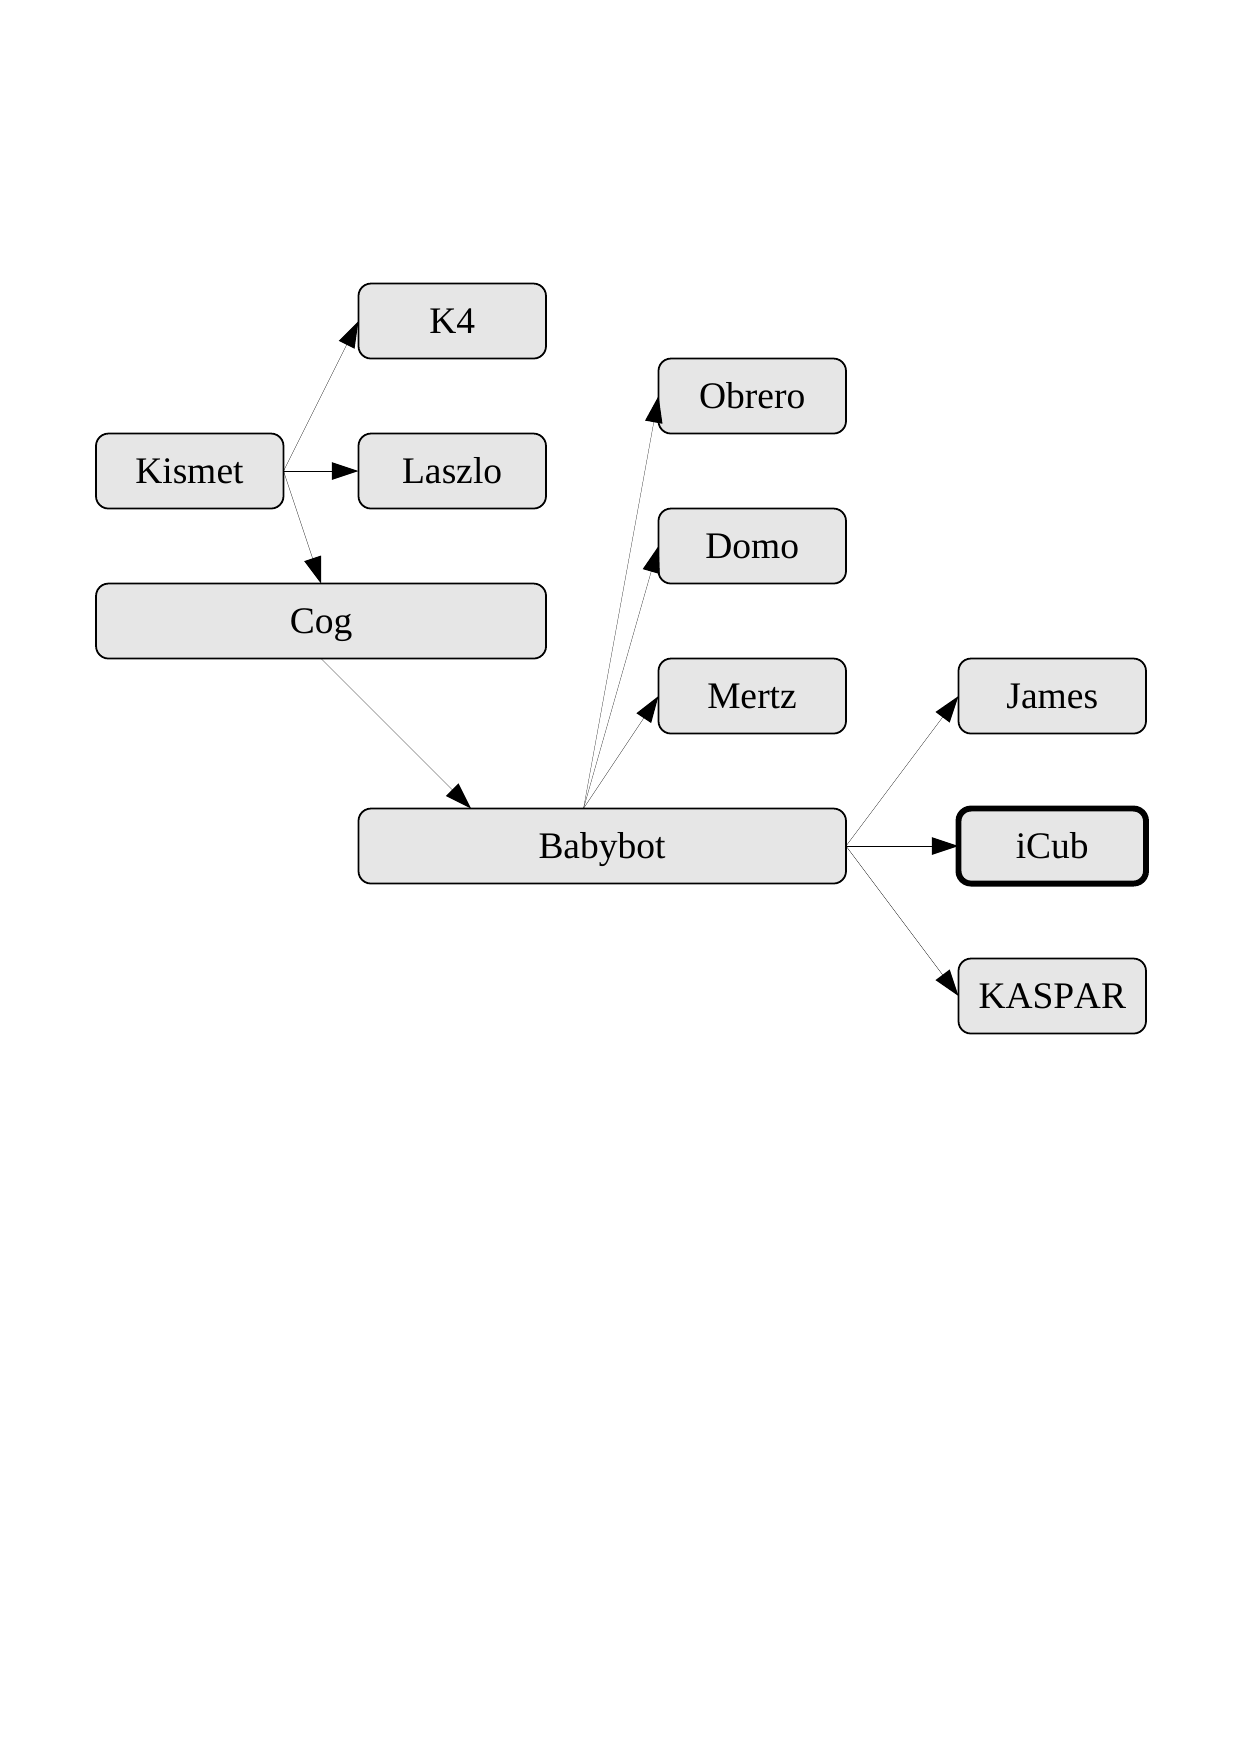

K4
Obrero
Kismet
Laszlo
Domo
Cog
Mertz
James
Babybot
iCub
KASPAR